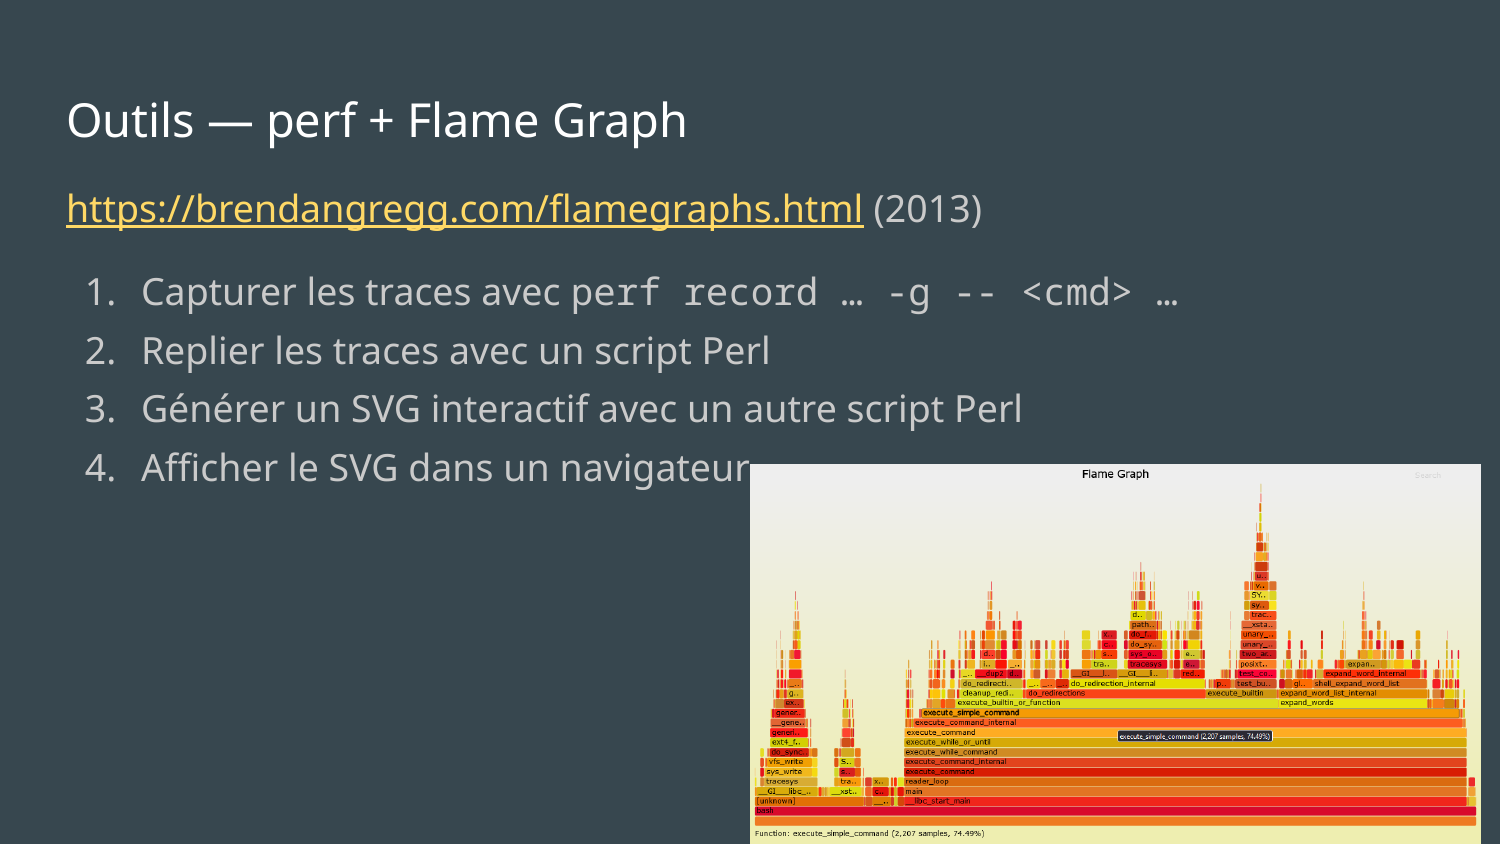

# Outils — perf + Flame Graph
https://brendangregg.com/flamegraphs.html (2013)
Capturer les traces avec perf record … -g -- <cmd> …
Replier les traces avec un script Perl
Générer un SVG interactif avec un autre script Perl
Afficher le SVG dans un navigateur